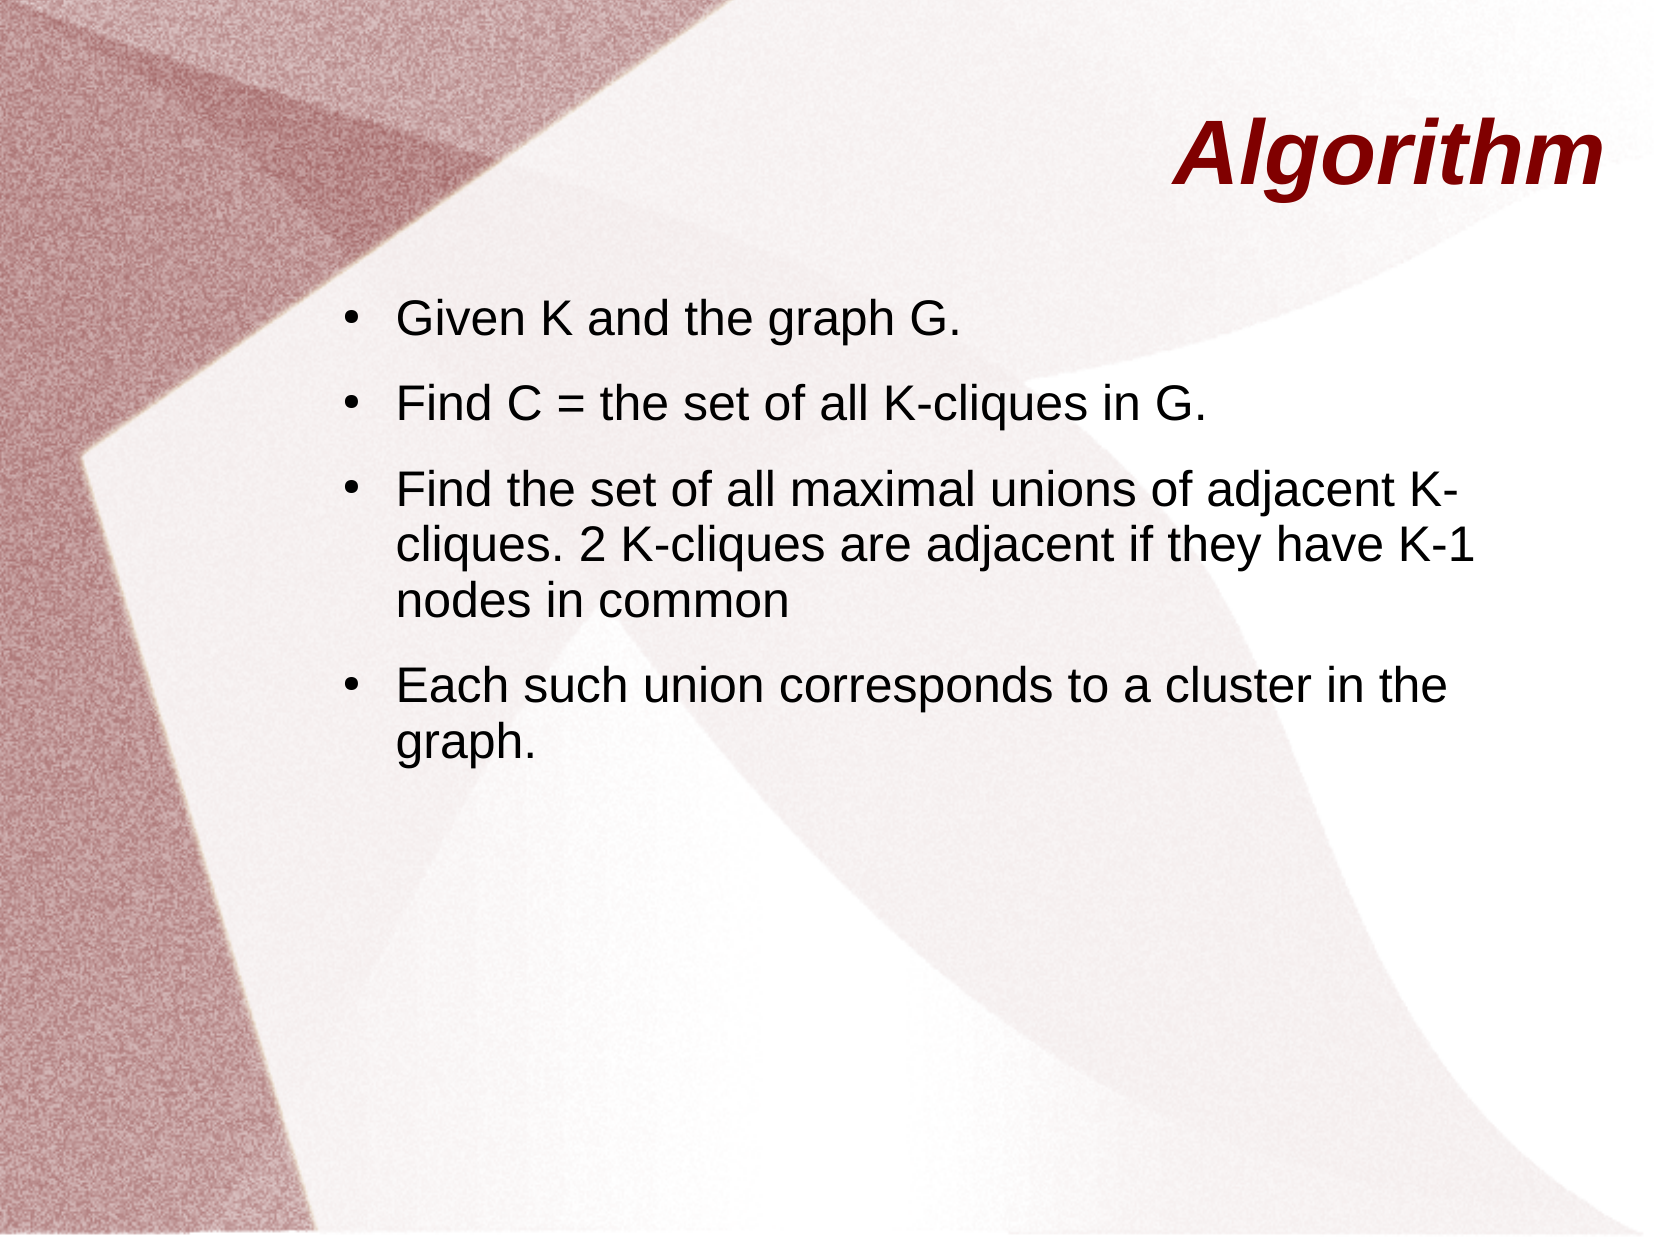

# Algorithm
Given K and the graph G.
Find C = the set of all K-cliques in G.
Find the set of all maximal unions of adjacent K-cliques. 2 K-cliques are adjacent if they have K-1 nodes in common
Each such union corresponds to a cluster in the graph.